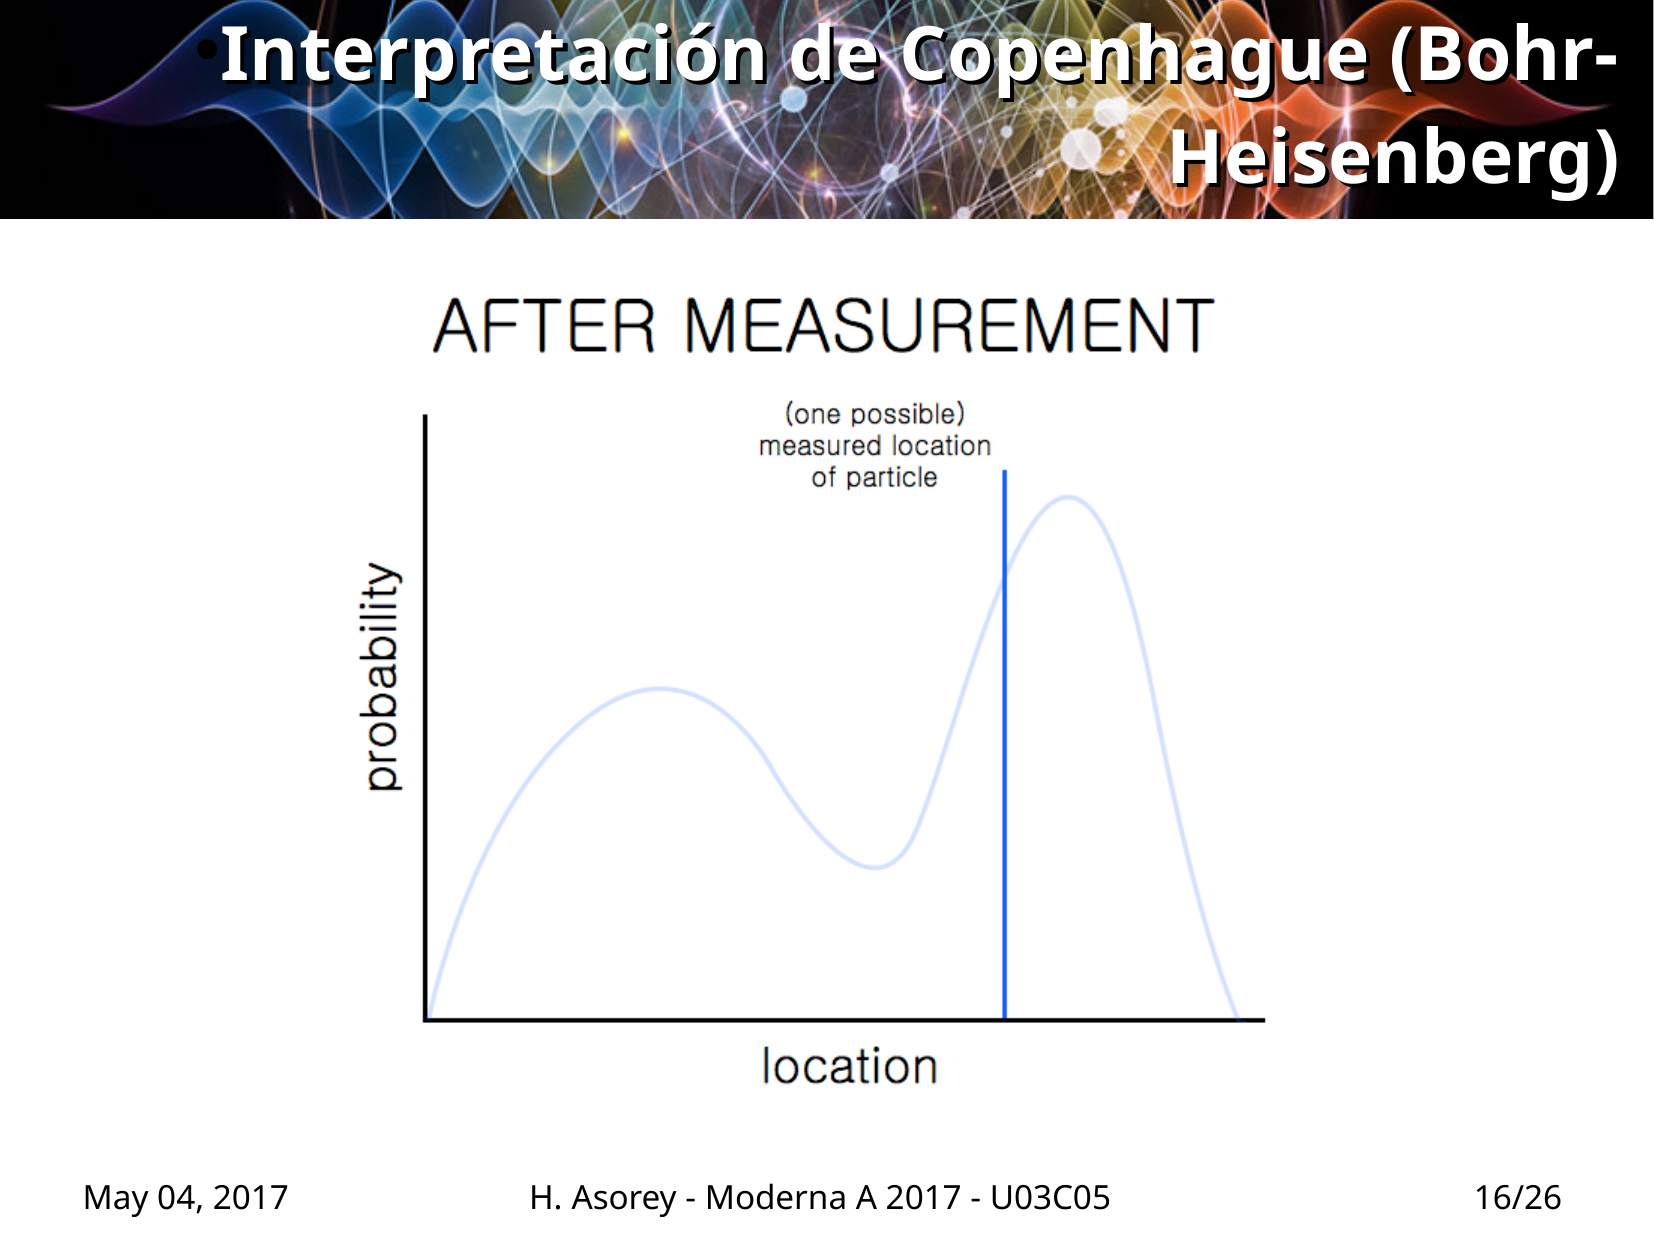

# Interpretación de Copenhague (Bohr-Heisenberg)
May 04, 2017
H. Asorey - Moderna A 2017 - U03C05
16